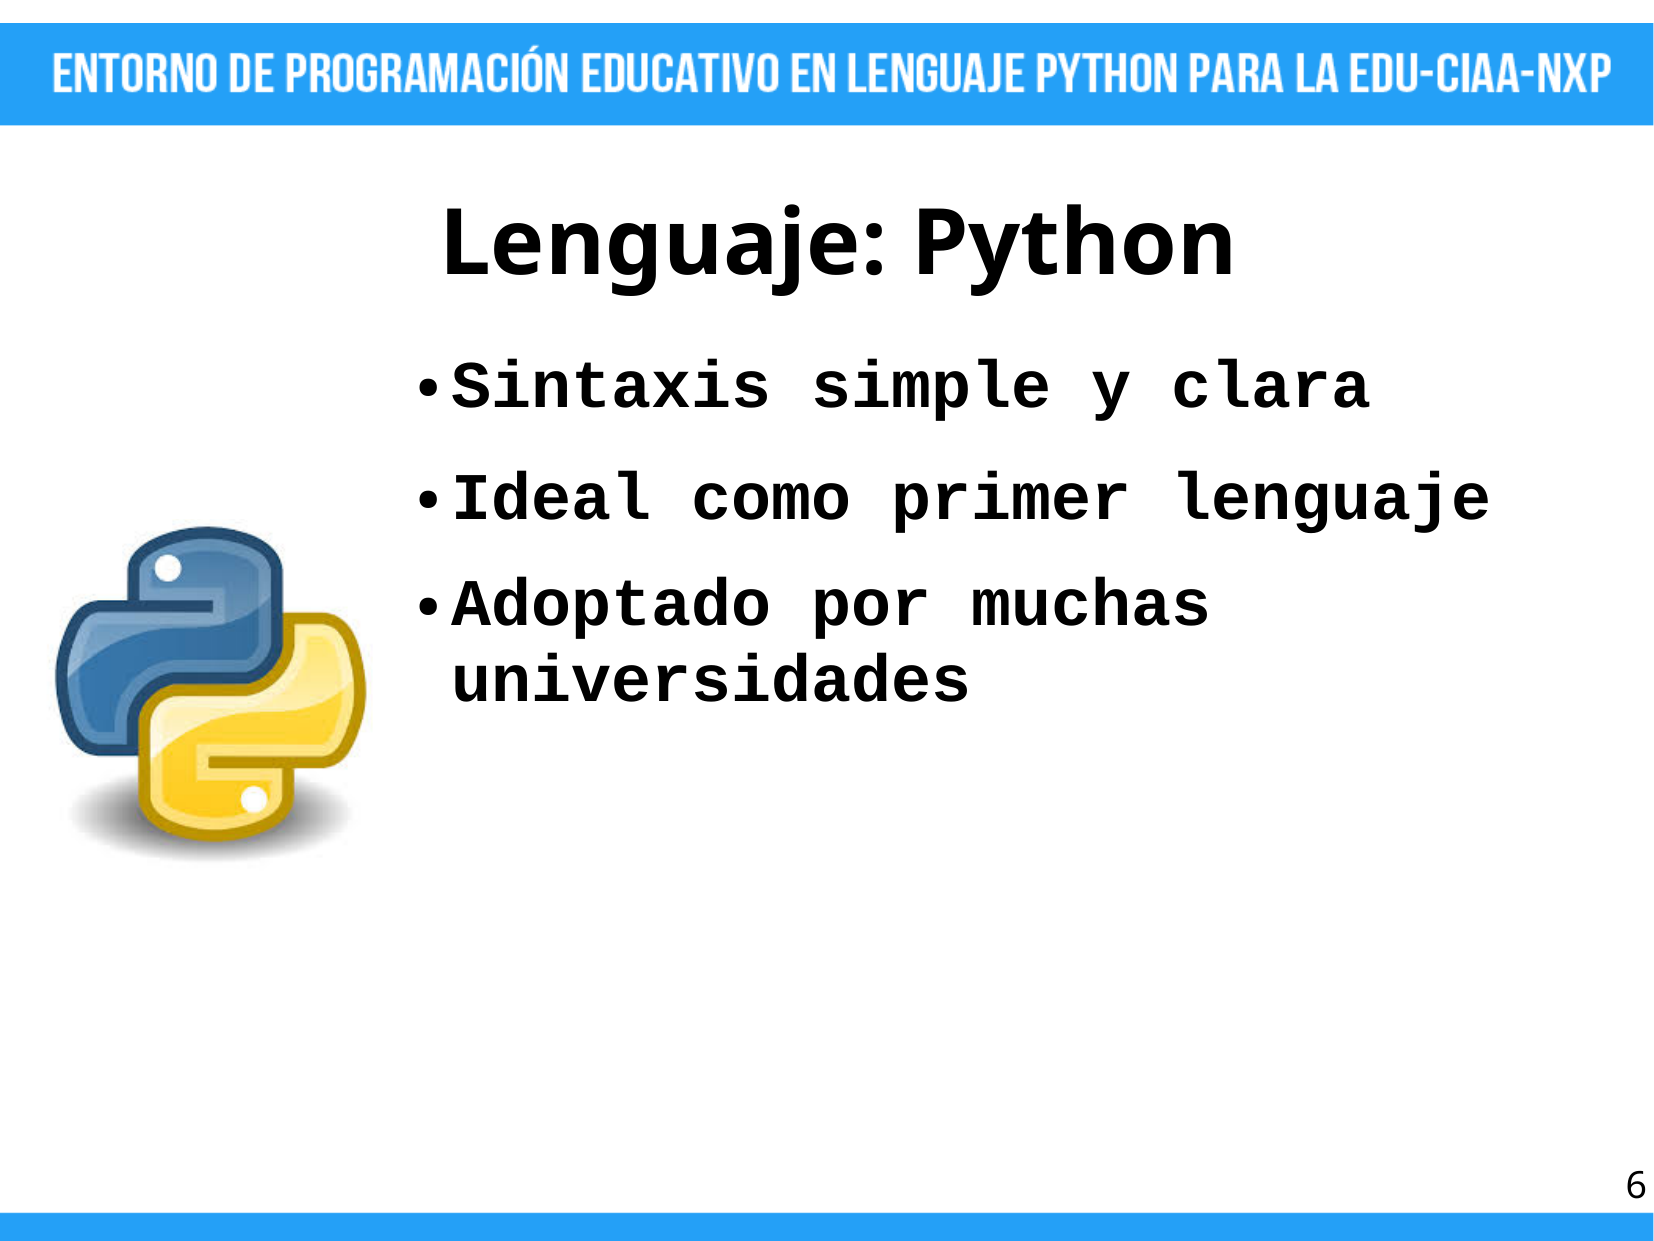

# Lenguaje: Python
Sintaxis simple y clara
Ideal como primer lenguaje
Adoptado por muchas universidades
6